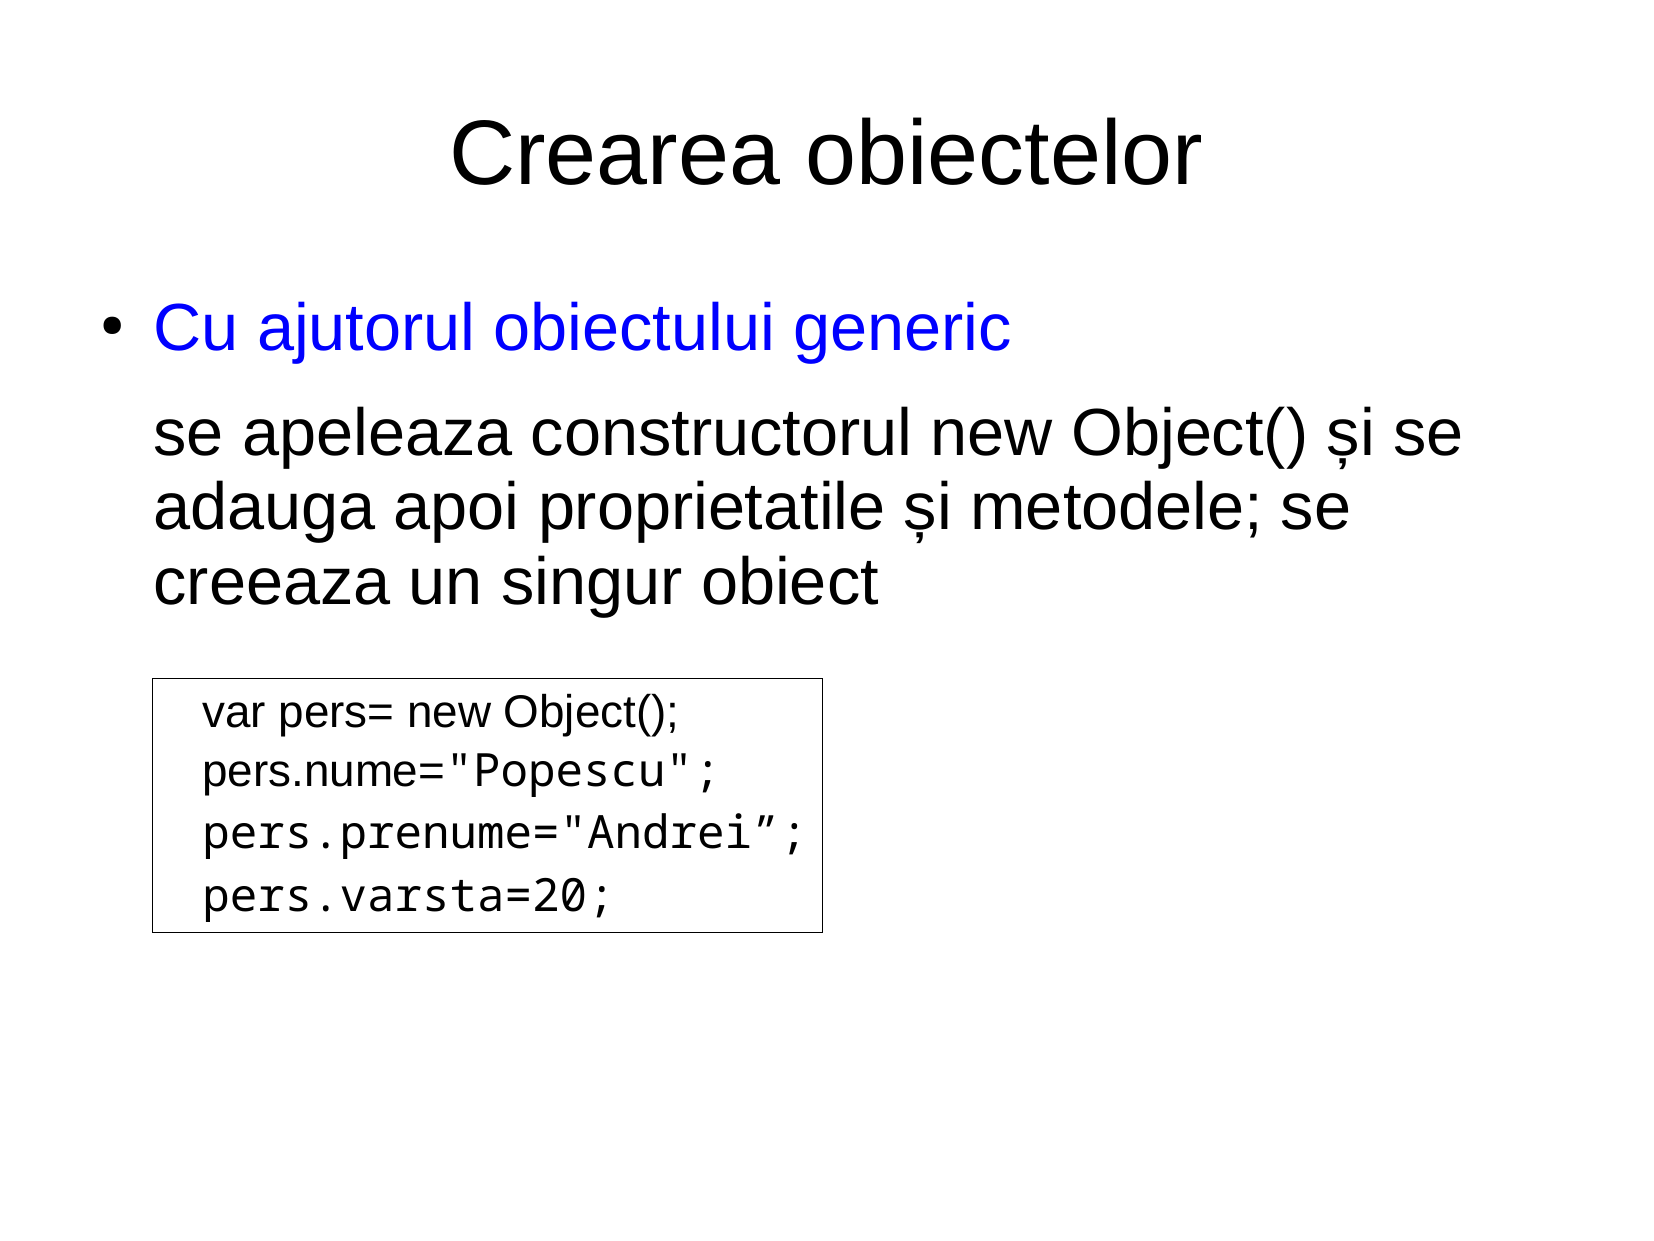

# Crearea obiectelor
Cu ajutorul obiectului generic
se apeleaza constructorul new Object() și se adauga apoi proprietatile și metodele; se creeaza un singur obiect
var pers= new Object();
pers.nume="Popescu";
pers.prenume="Andrei”;
pers.varsta=20;